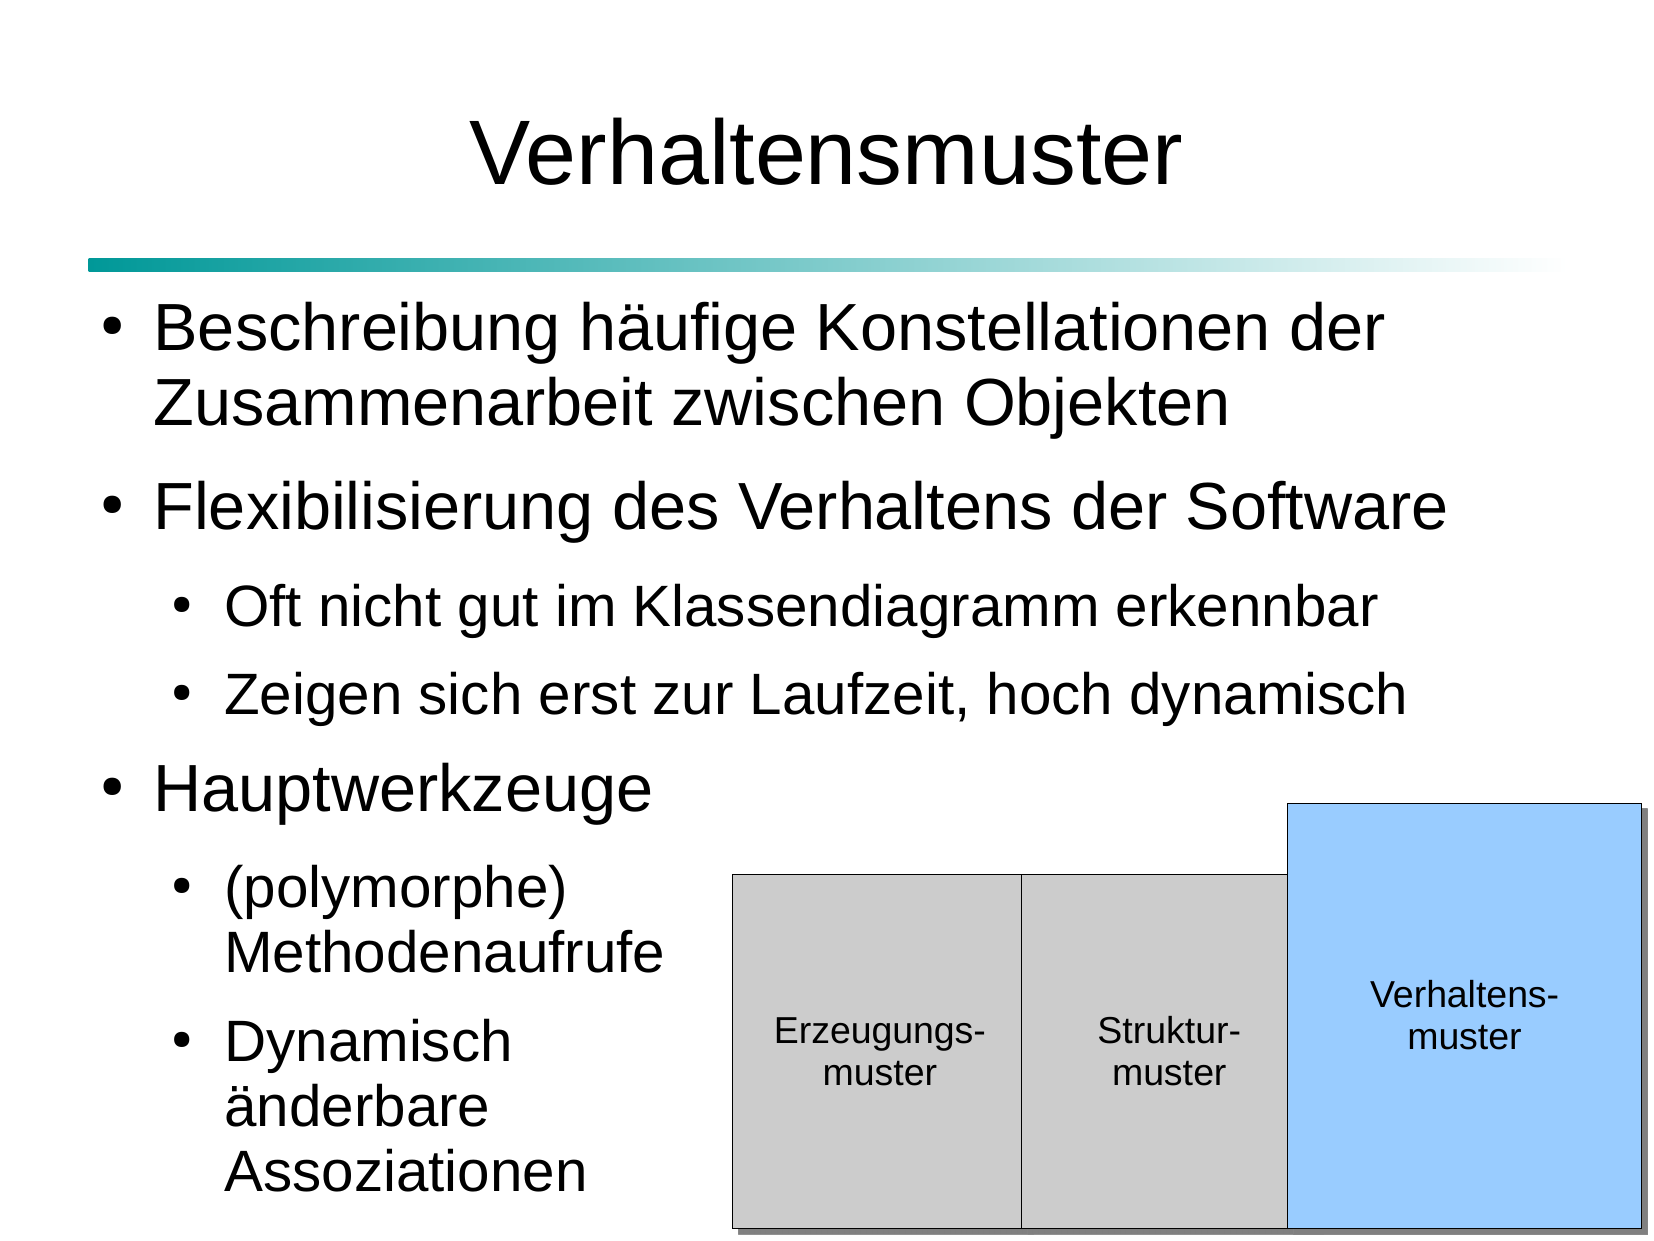

# Verhaltensmuster
Beschreibung häufige Konstellationen der Zusammenarbeit zwischen Objekten
Flexibilisierung des Verhaltens der Software
Oft nicht gut im Klassendiagramm erkennbar
Zeigen sich erst zur Laufzeit, hoch dynamisch
Hauptwerkzeuge
(polymorphe)
Methodenaufrufe
Dynamisch
änderbare
Assoziationen
Verhaltens-
muster
Erzeugungs-
muster
Struktur-
muster